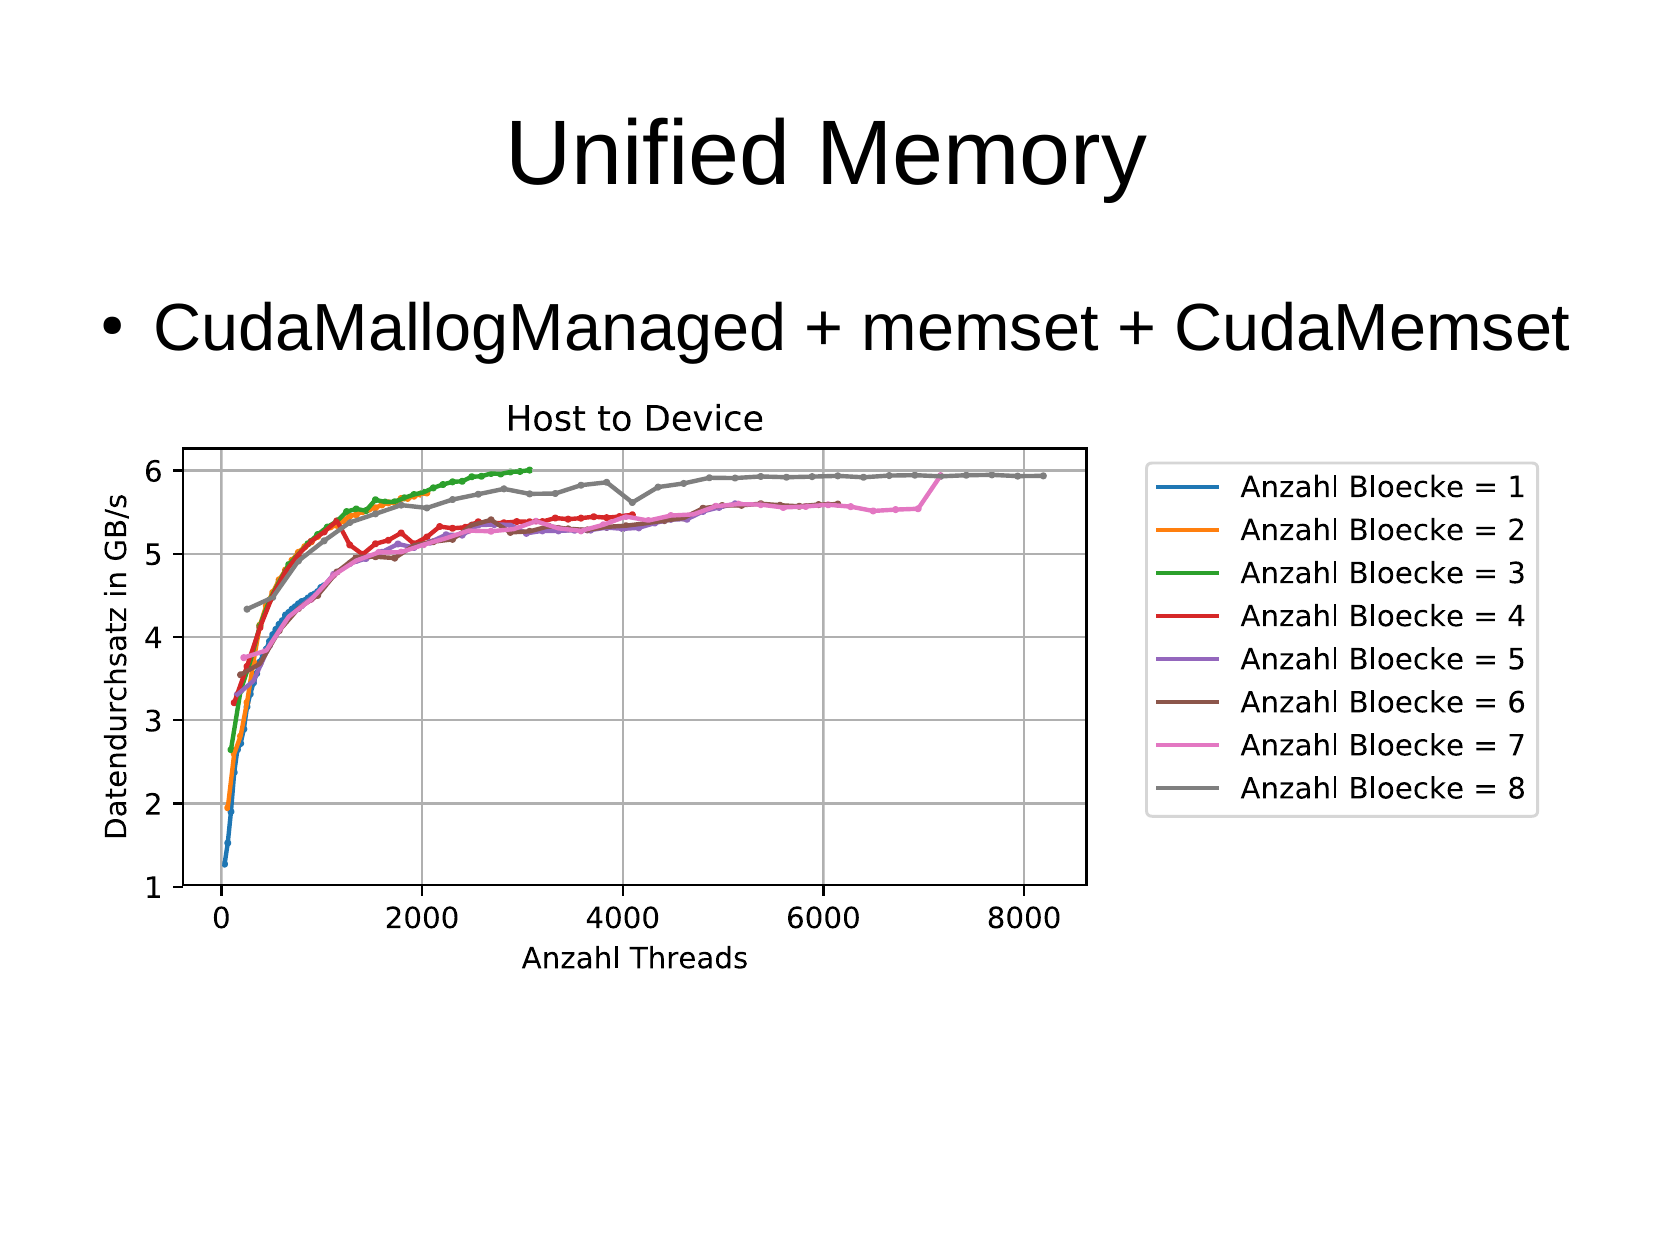

# Unified Memory
CudaMallogManaged + memset + CudaMemset